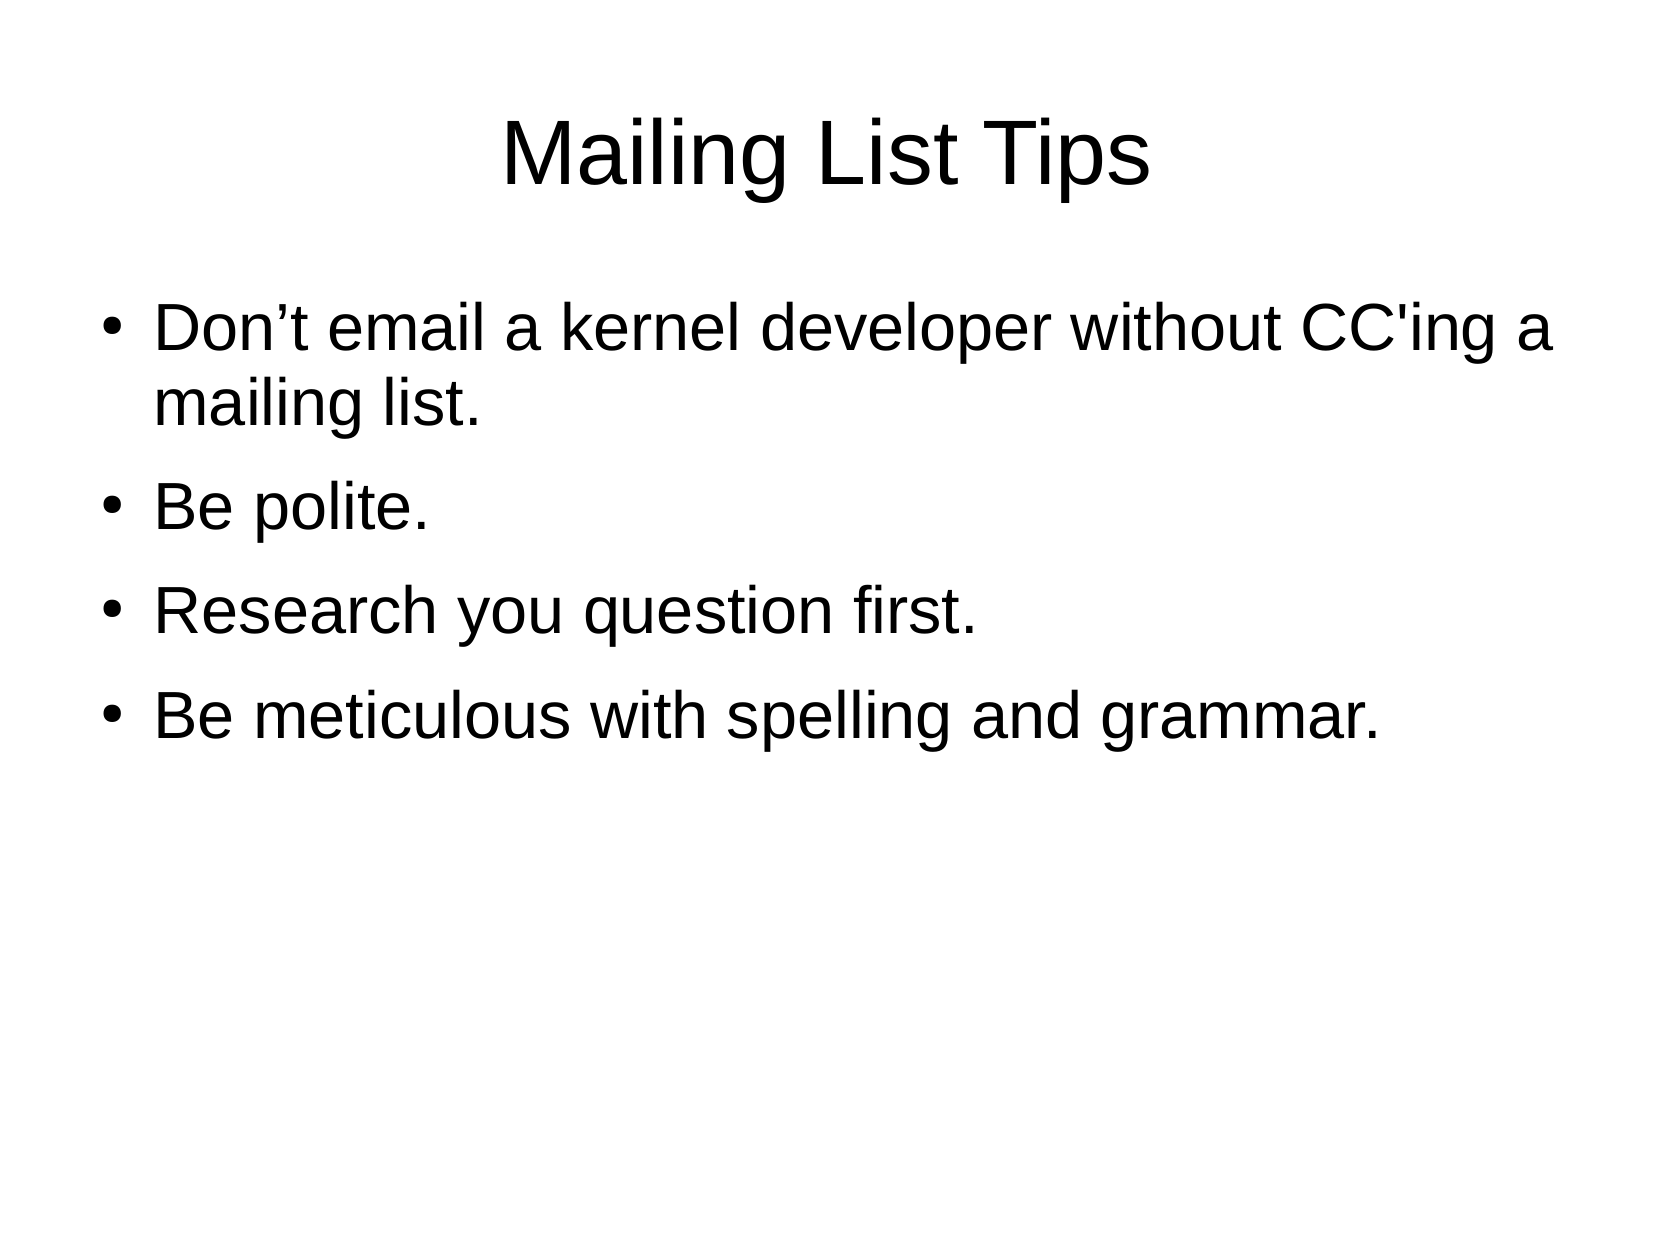

# Mailing List Tips
Don’t email a kernel developer without CC'ing a mailing list.
Be polite.
Research you question first.
Be meticulous with spelling and grammar.